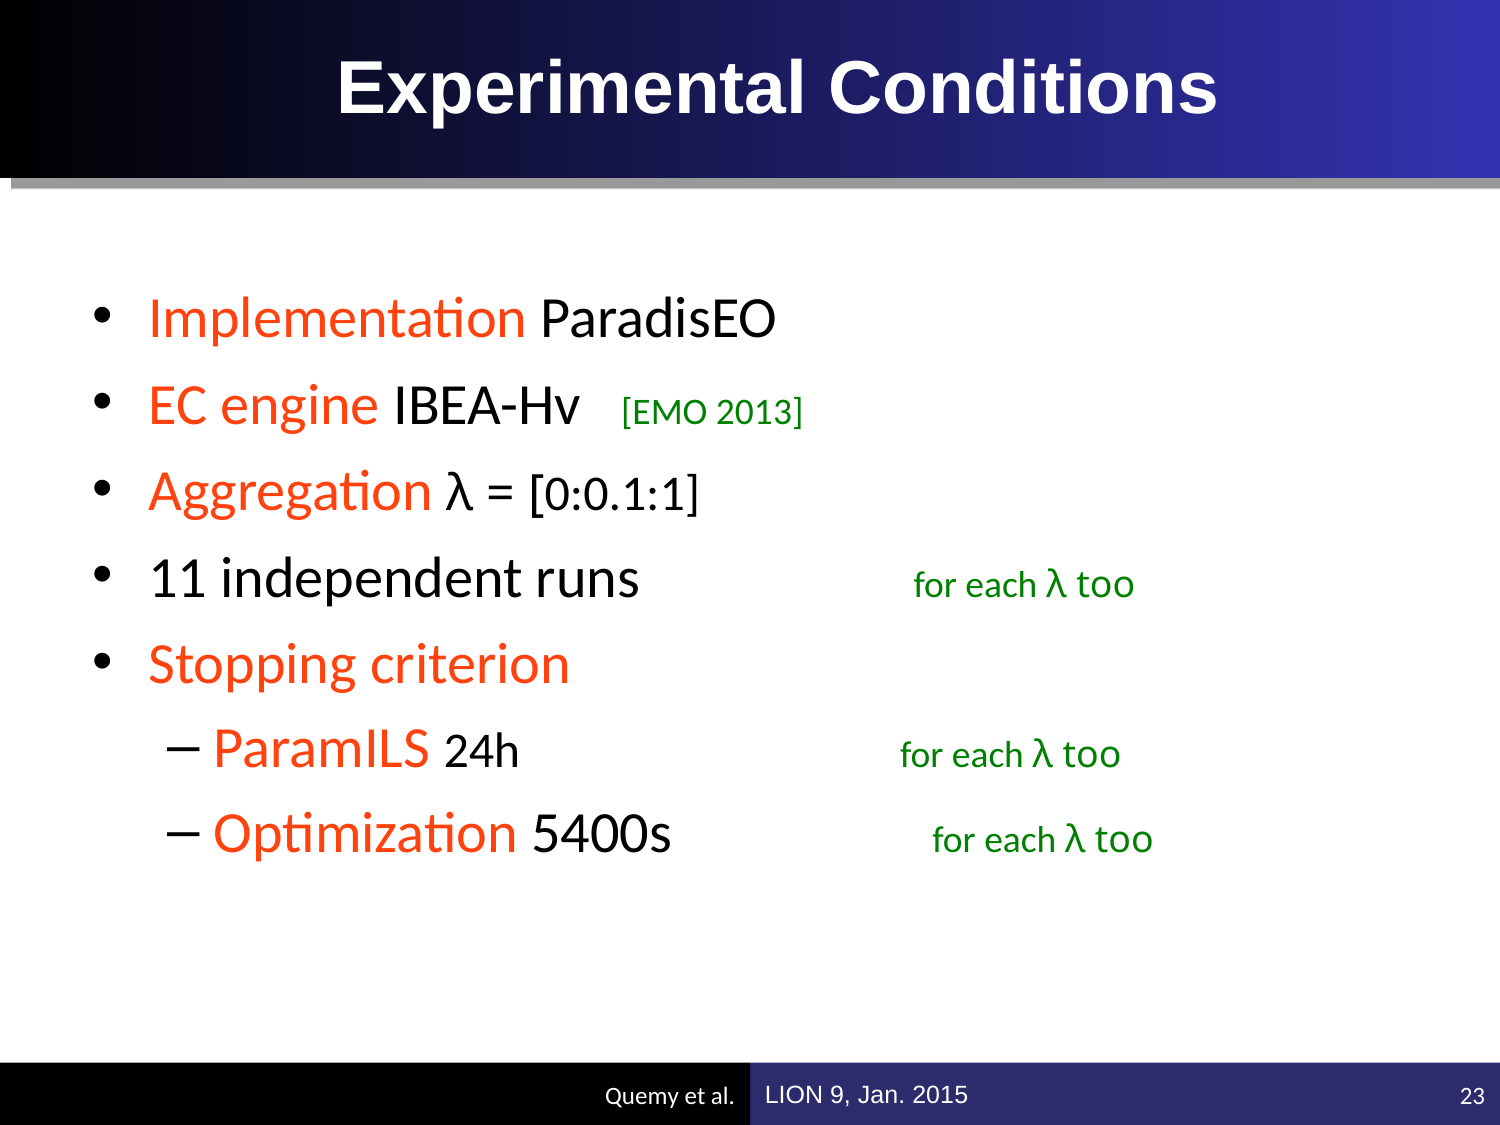

Experimental Conditions
# Implementation ParadisEO
EC engine IBEA-Hv [EMO 2013]
Aggregation λ = [0:0.1:1]
11 independent runs for each λ too
Stopping criterion
ParamILS 24h for each λ too
Optimization 5400s for each λ too
23